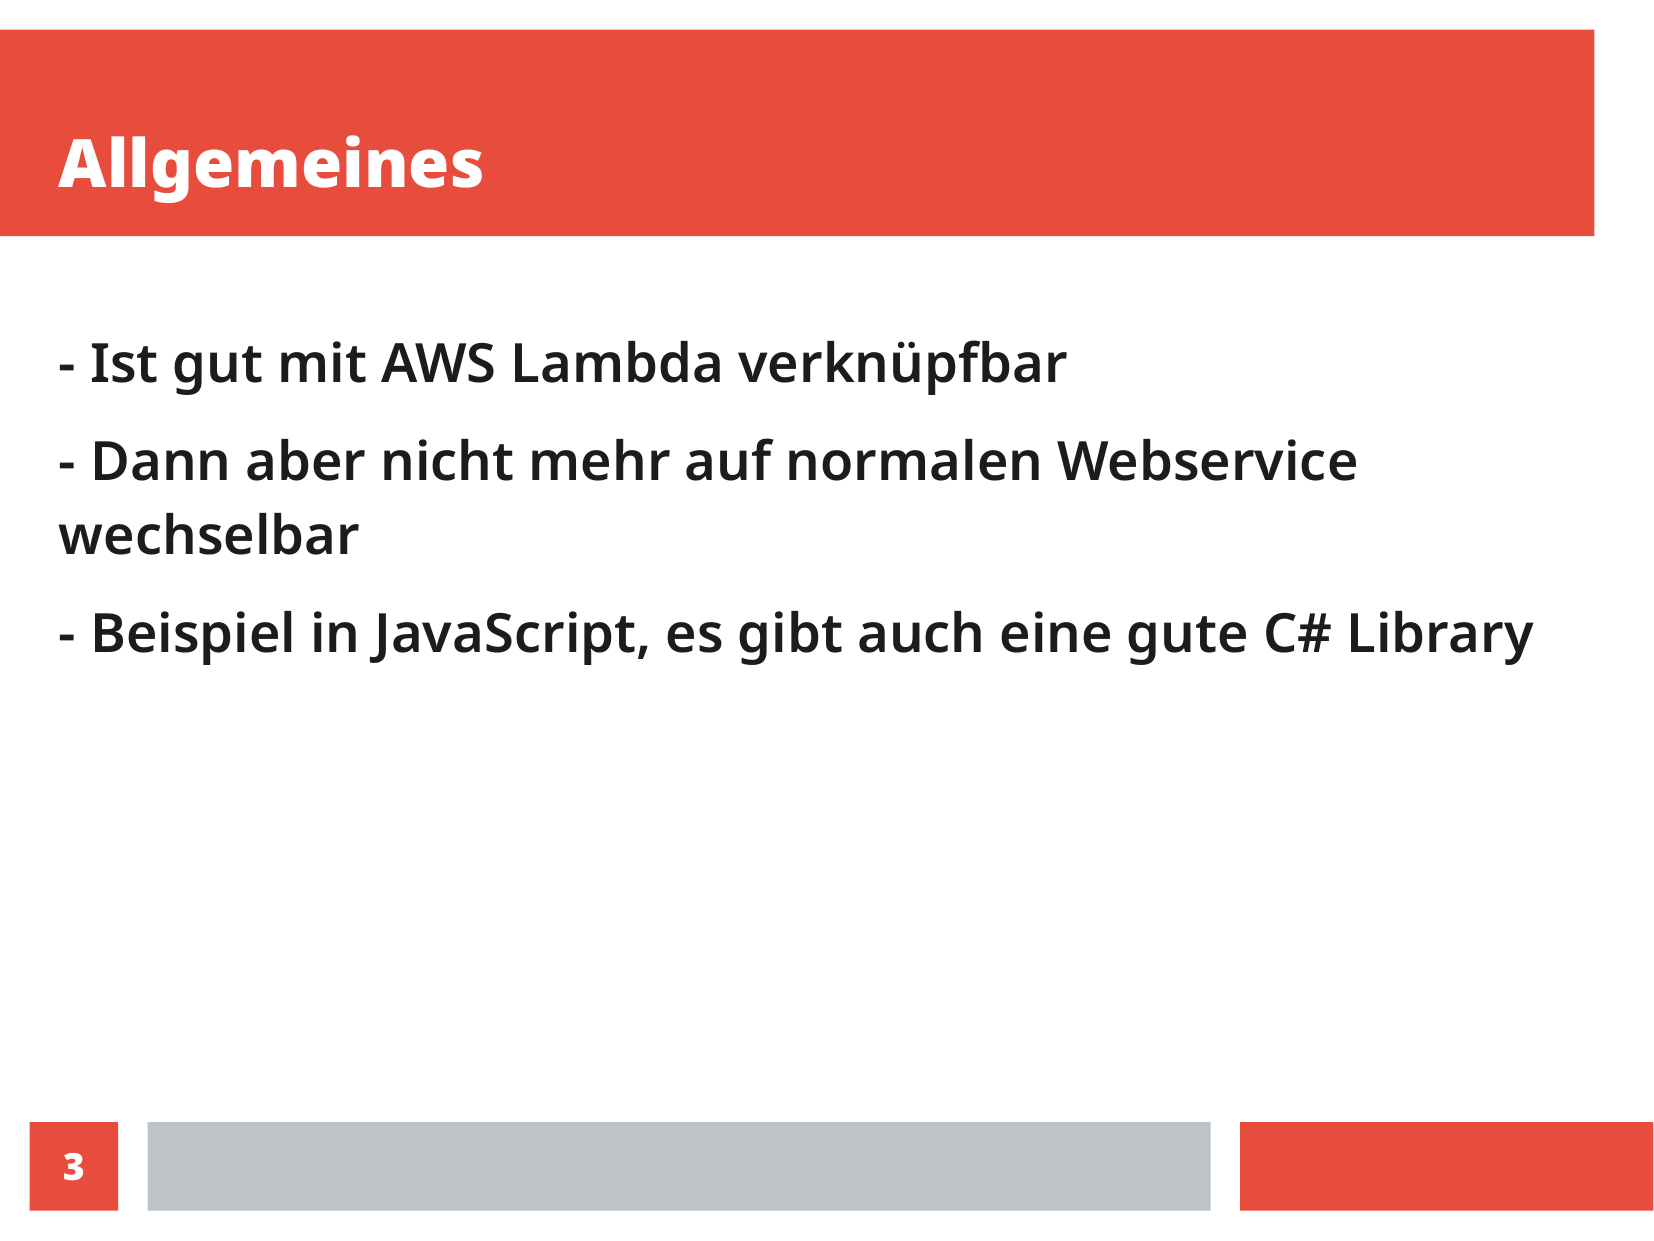

# Allgemeines
- Ist gut mit AWS Lambda verknüpfbar
- Dann aber nicht mehr auf normalen Webservice wechselbar
- Beispiel in JavaScript, es gibt auch eine gute C# Library
3